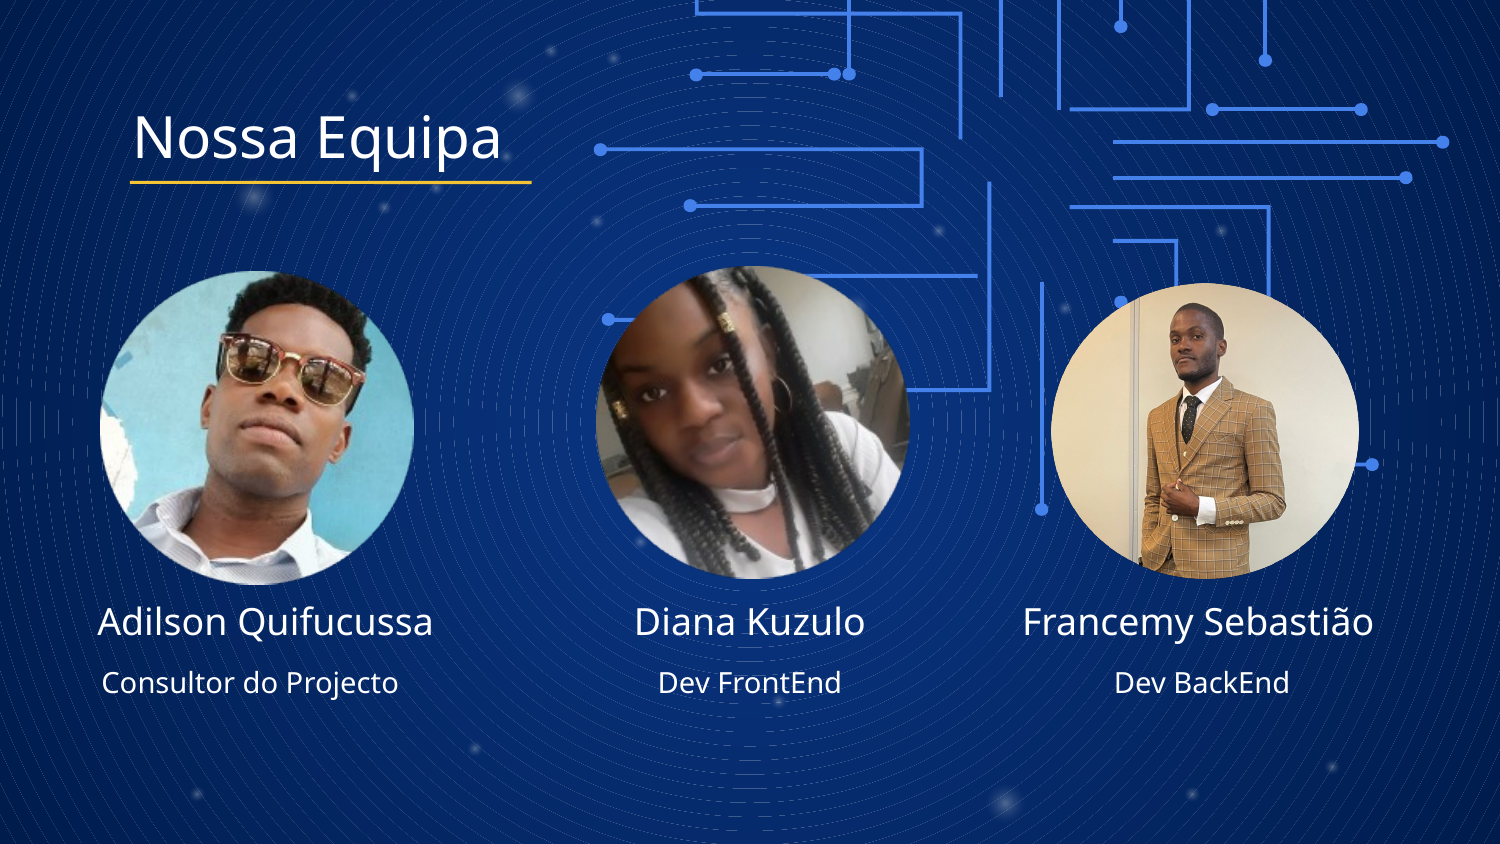

# Nossa Equipa
Adilson Quifucussa
Diana Kuzulo
Francemy Sebastião
Consultor do Projecto
Dev FrontEnd
Dev BackEnd